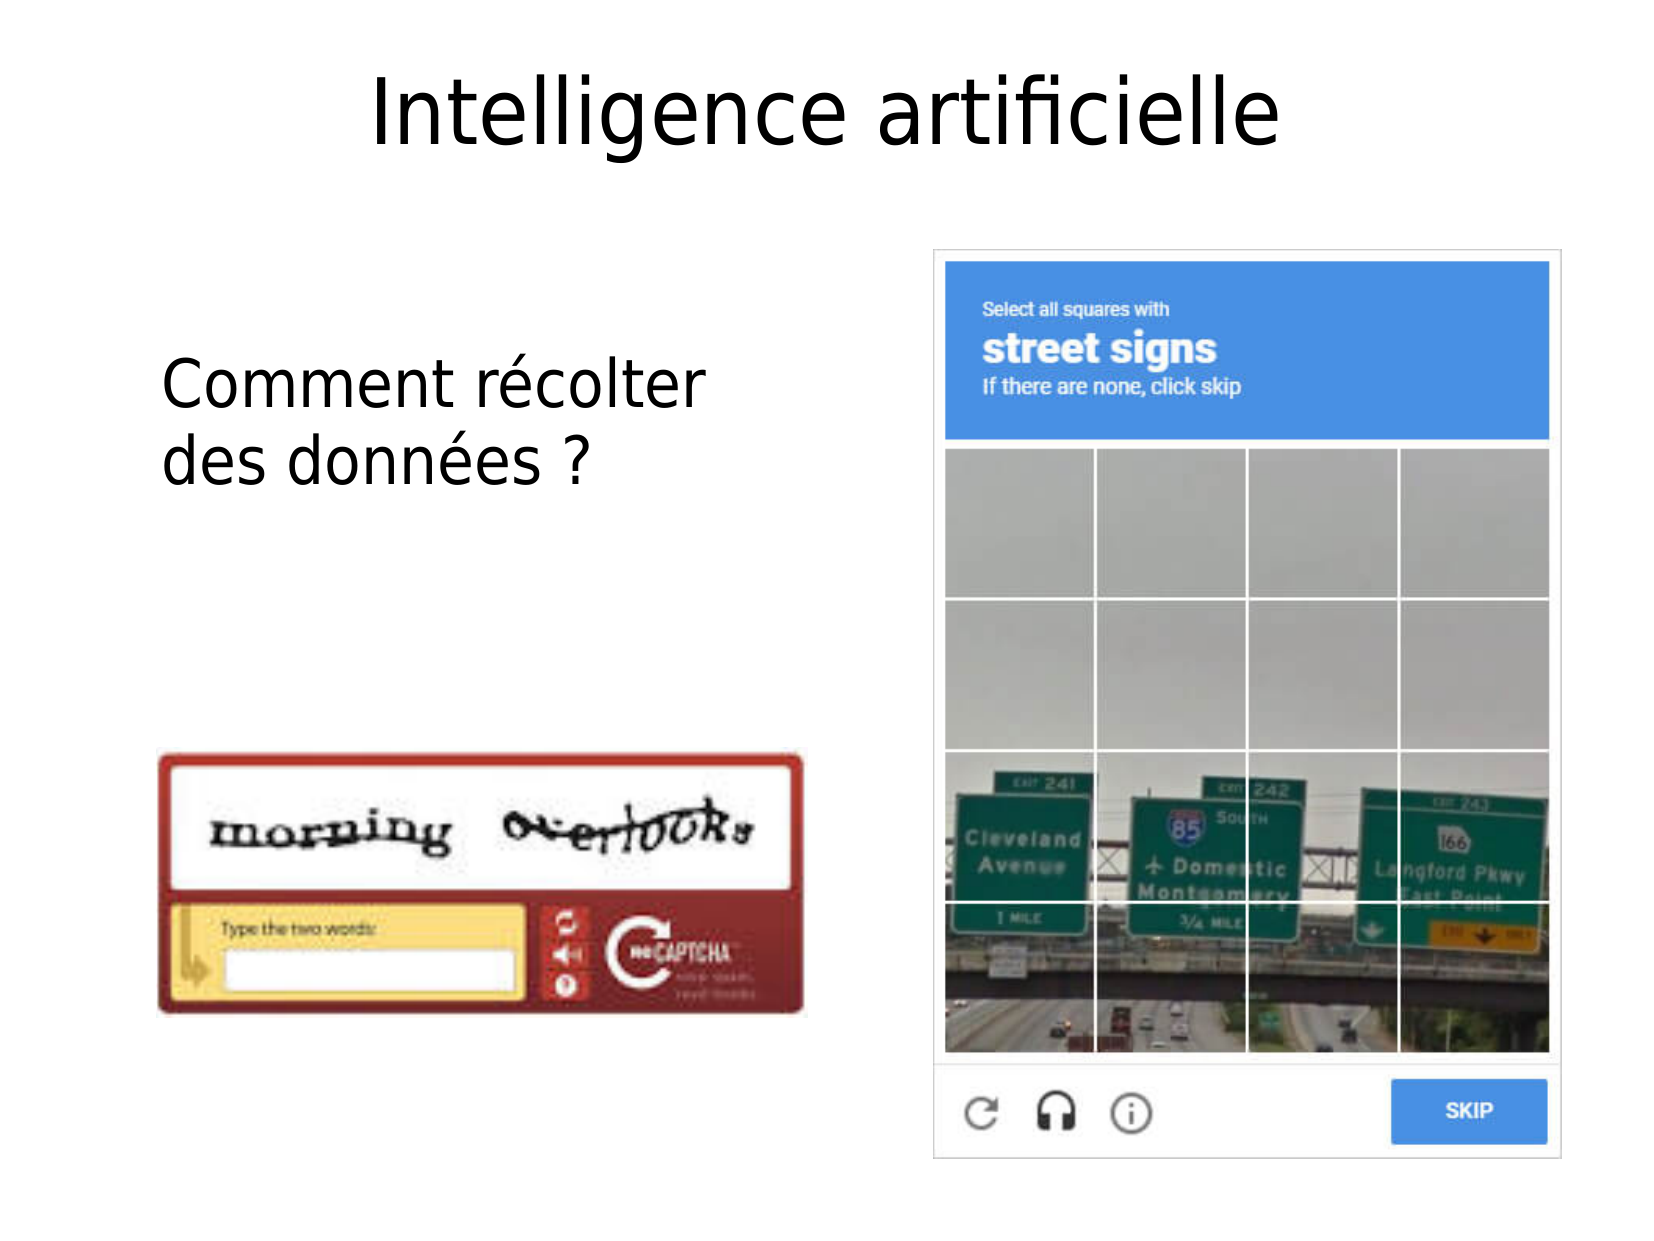

# Intelligence artificielle
Comment récolter des données ?